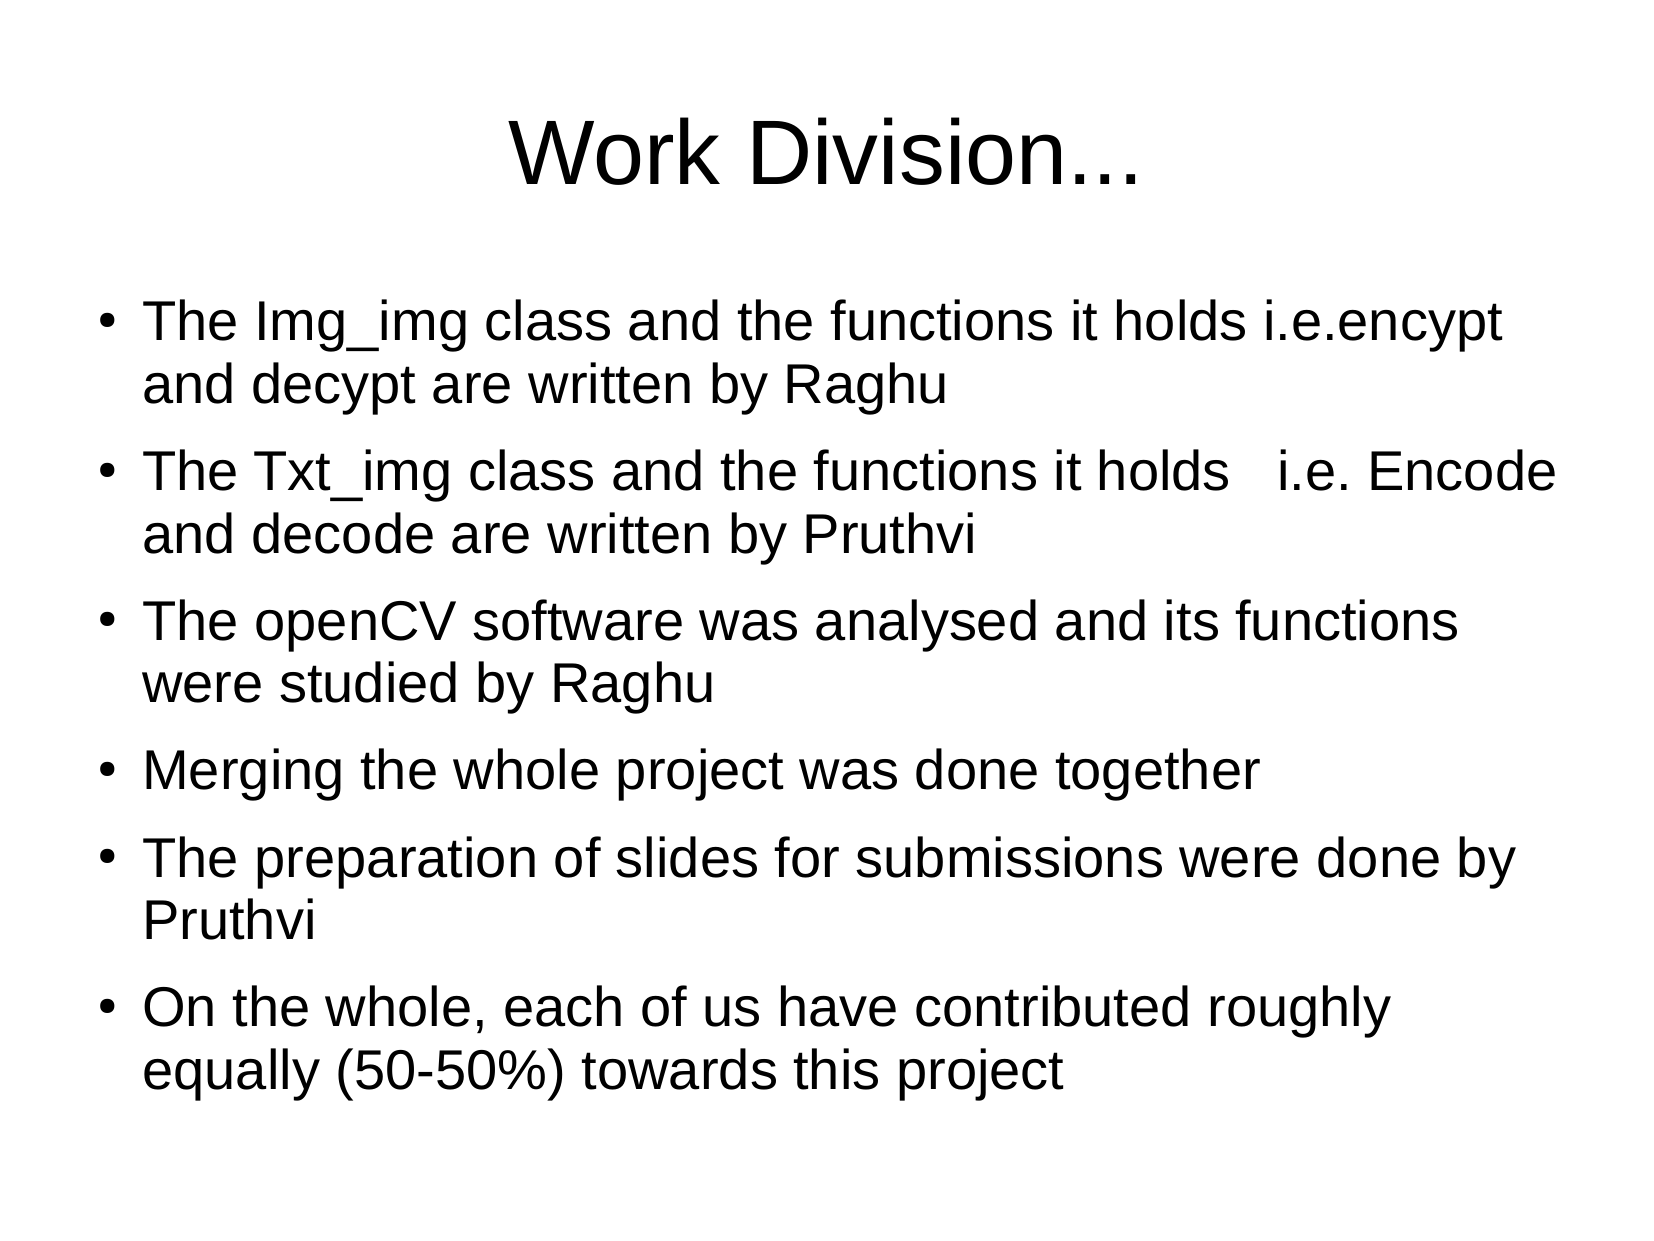

# Work Division...
The Img_img class and the functions it holds i.e.encypt and decypt are written by Raghu
The Txt_img class and the functions it holds i.e. Encode and decode are written by Pruthvi
The openCV software was analysed and its functions were studied by Raghu
Merging the whole project was done together
The preparation of slides for submissions were done by Pruthvi
On the whole, each of us have contributed roughly equally (50-50%) towards this project